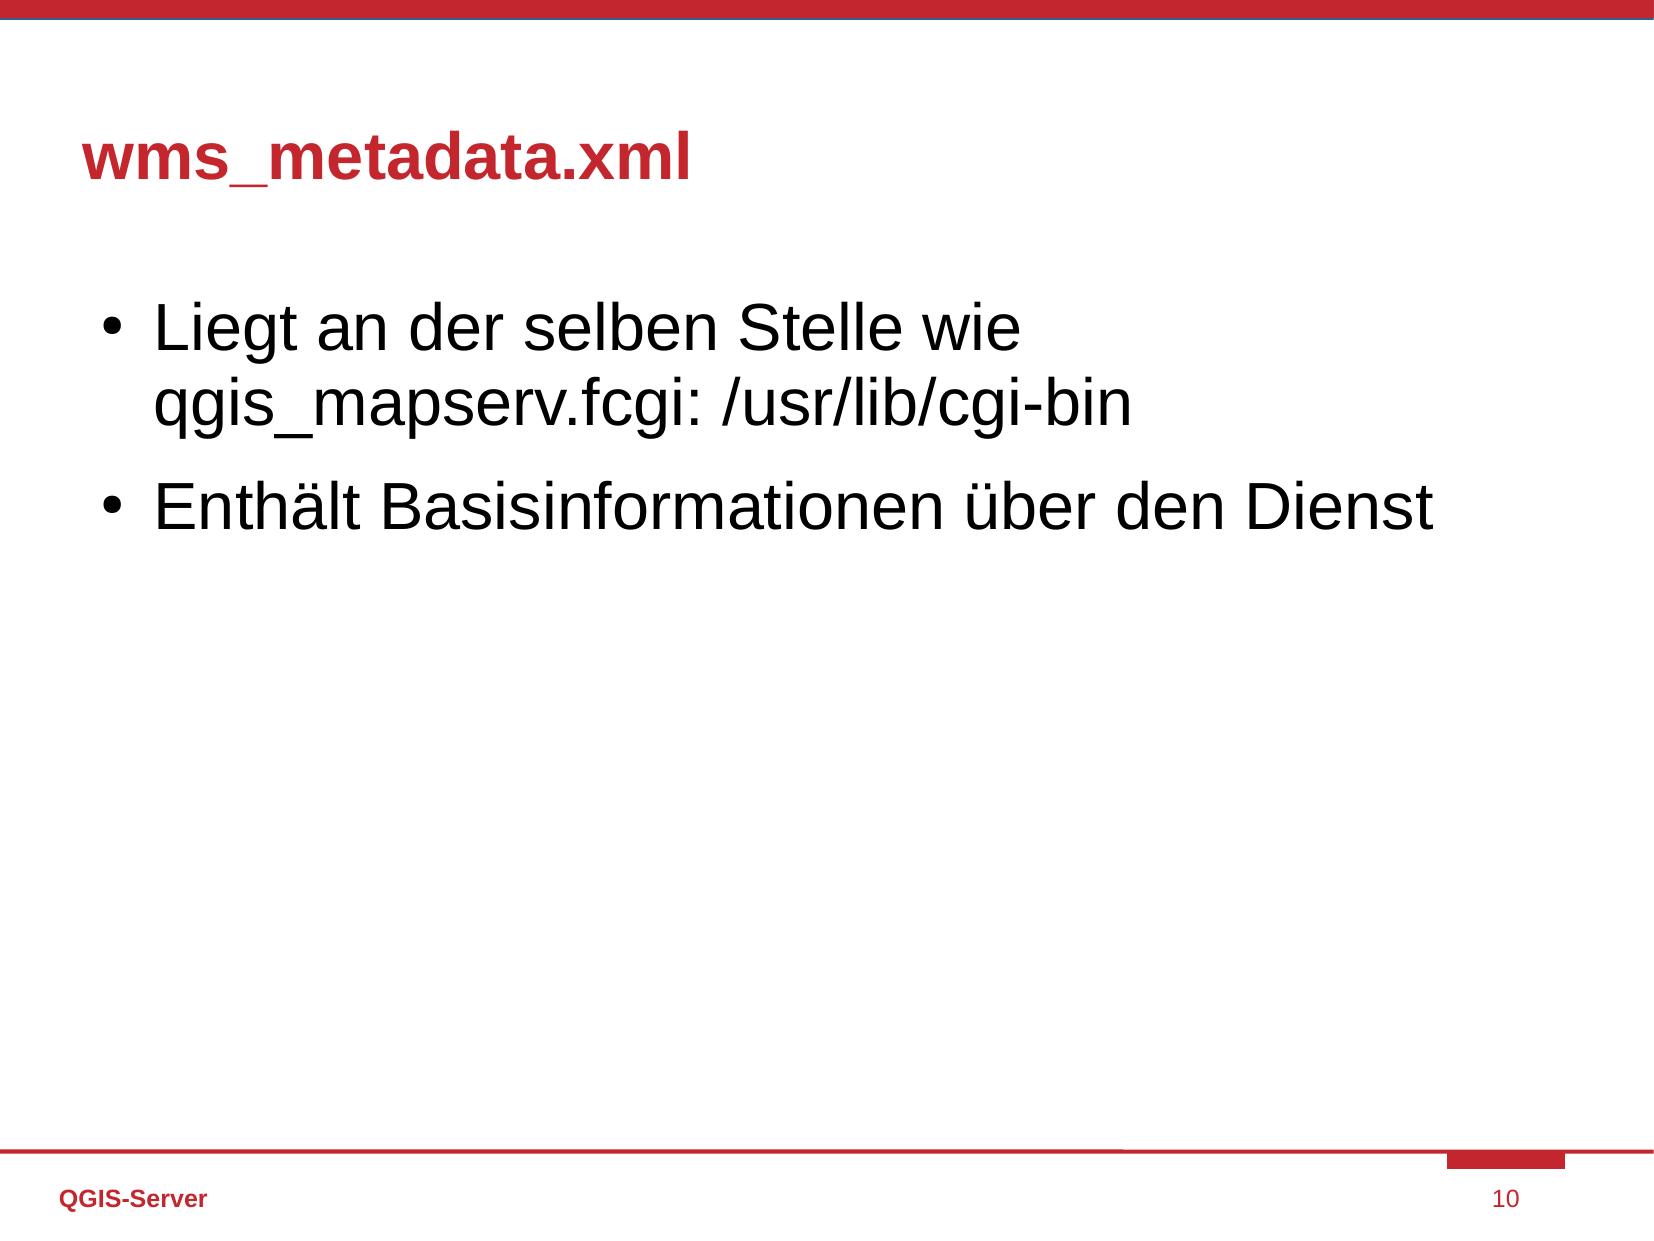

# wms_metadata.xml
Liegt an der selben Stelle wie qgis_mapserv.fcgi: /usr/lib/cgi-bin
Enthält Basisinformationen über den Dienst
QGIS-Server